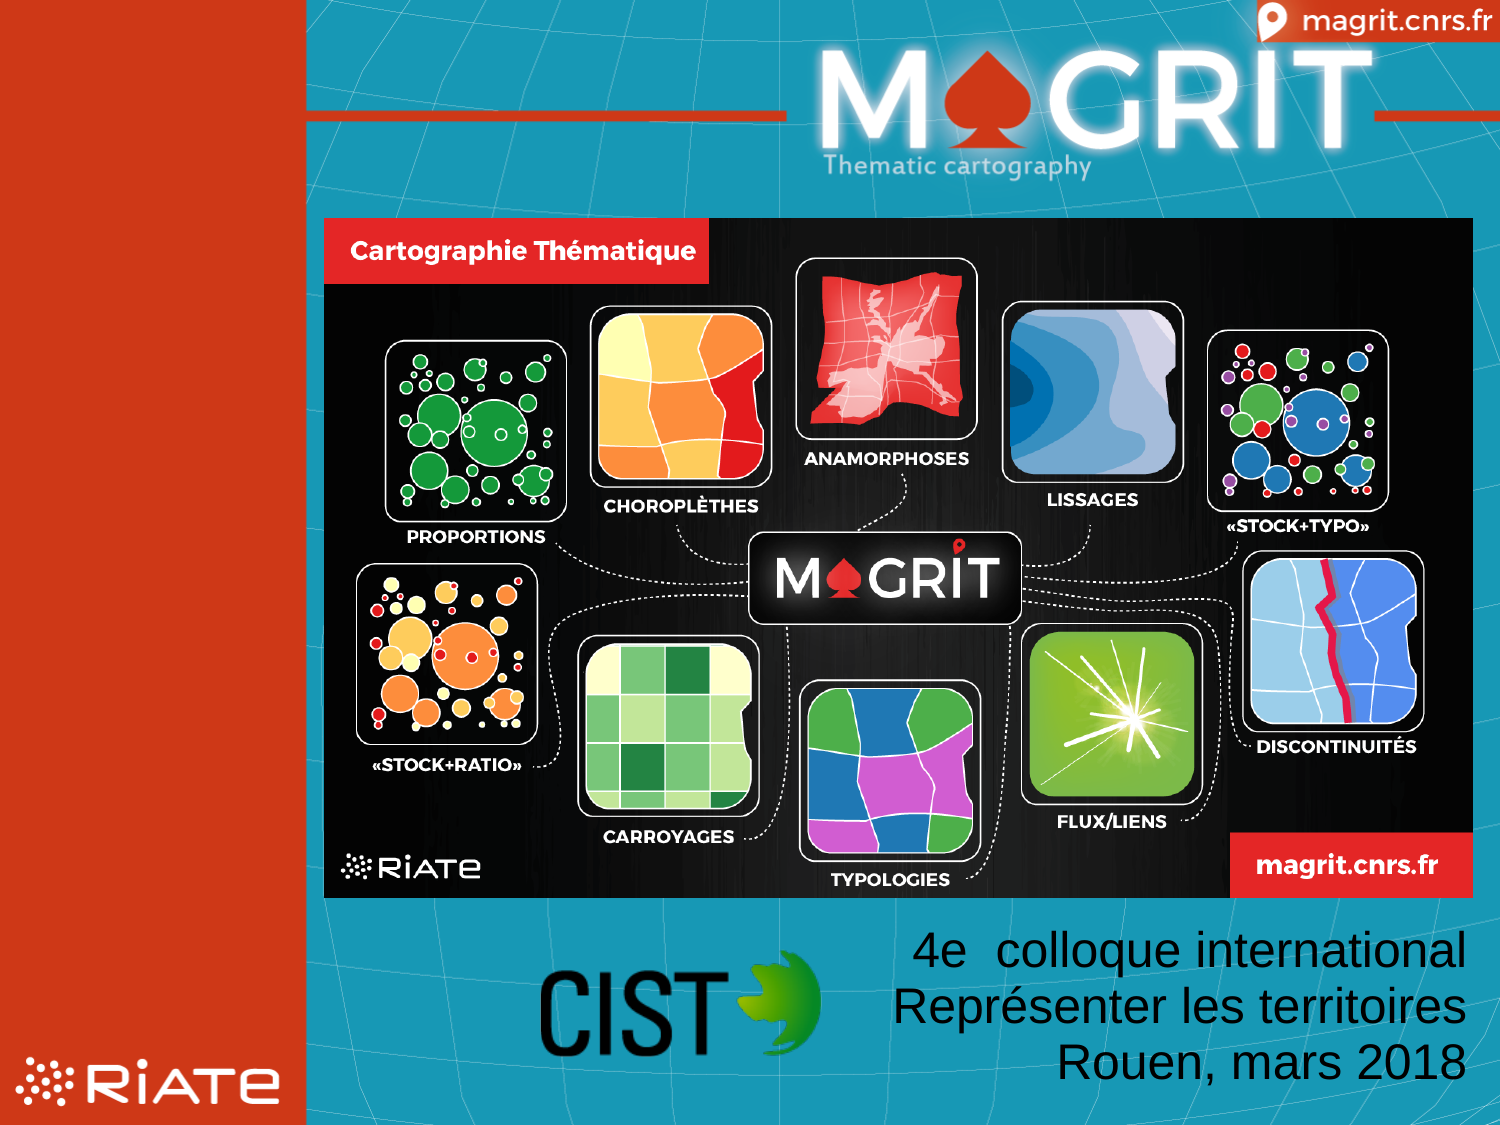

Nicolas LAMBERT & Matthieu VIRY
à Lilles, 13 décembre 2017
4e colloque international
Représenter les territoires
Rouen, mars 2018